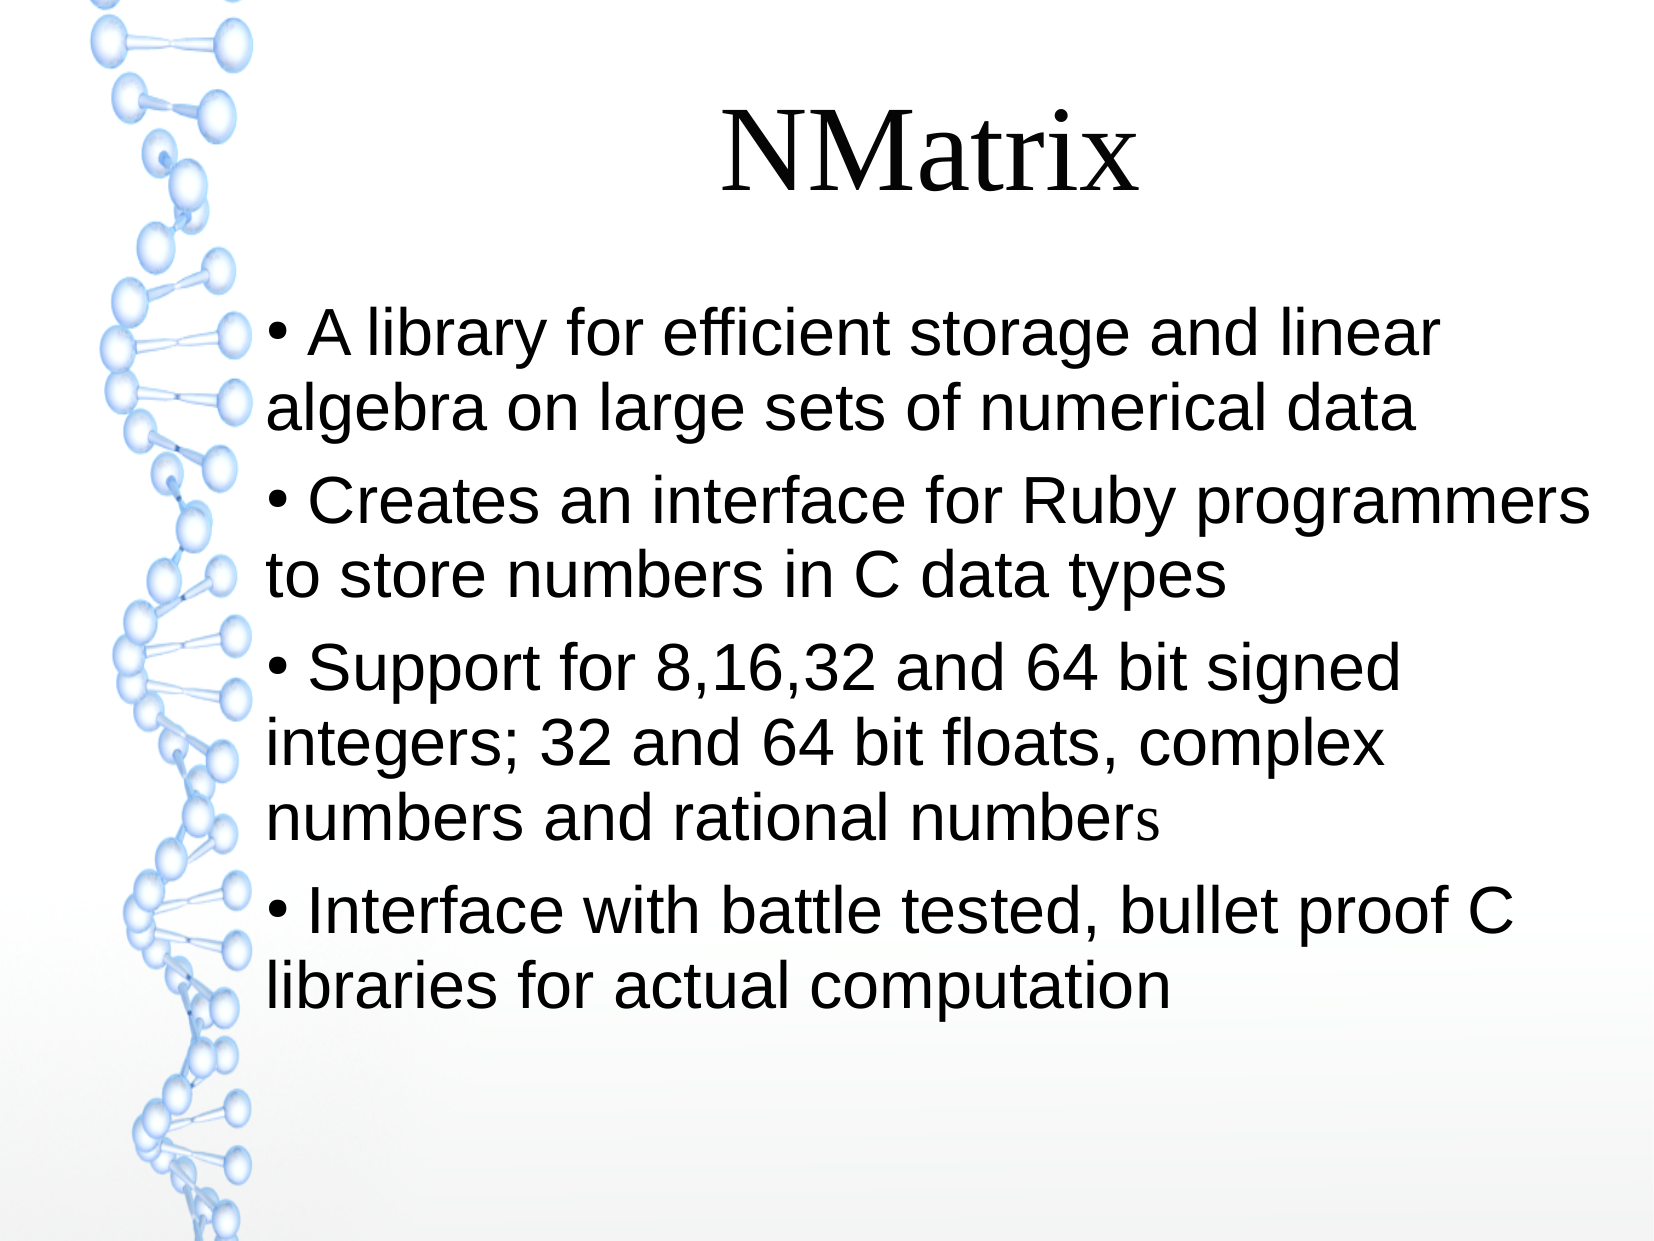

# NMatrix
 A library for efficient storage and linear algebra on large sets of numerical data
 Creates an interface for Ruby programmers to store numbers in C data types
 Support for 8,16,32 and 64 bit signed integers; 32 and 64 bit floats, complex numbers and rational numbers
 Interface with battle tested, bullet proof C libraries for actual computation